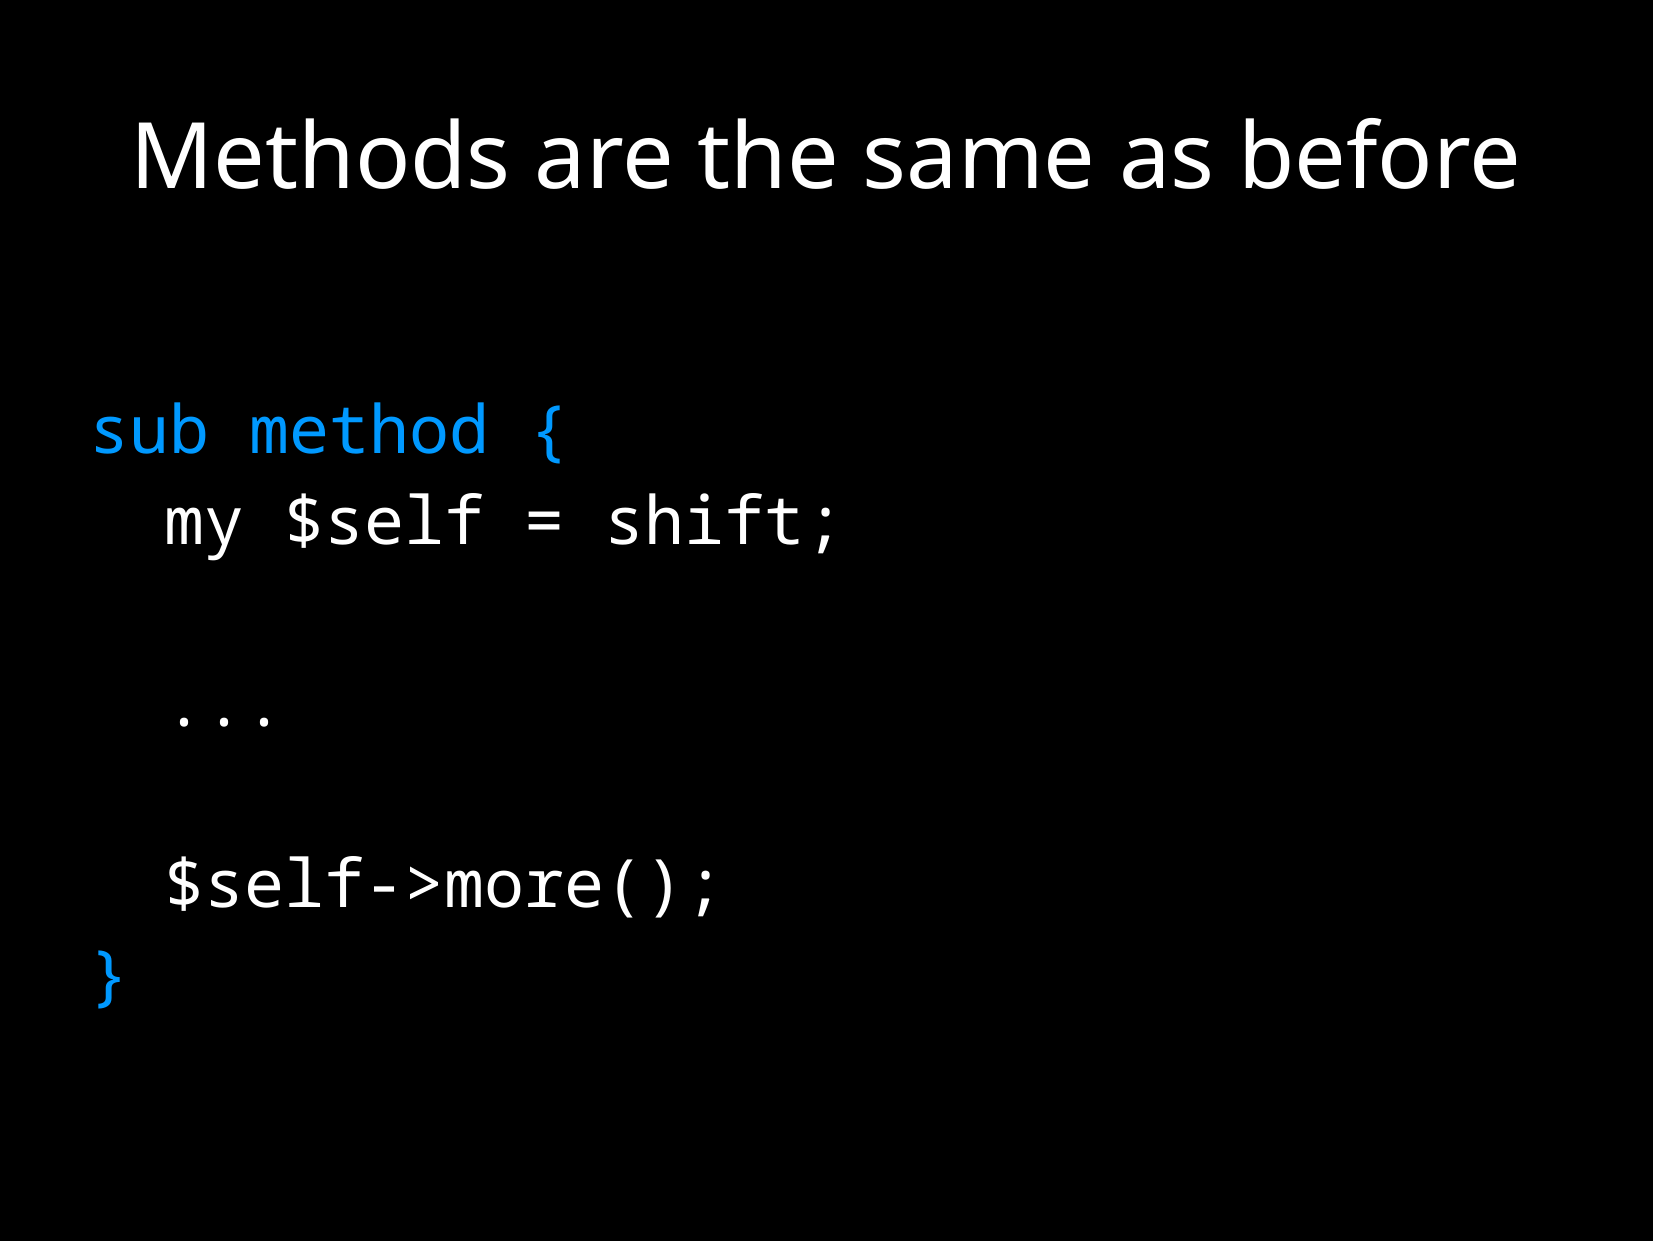

# Methods are the same as before
sub method {
	my $self = shift;
	...
	$self->more();
}